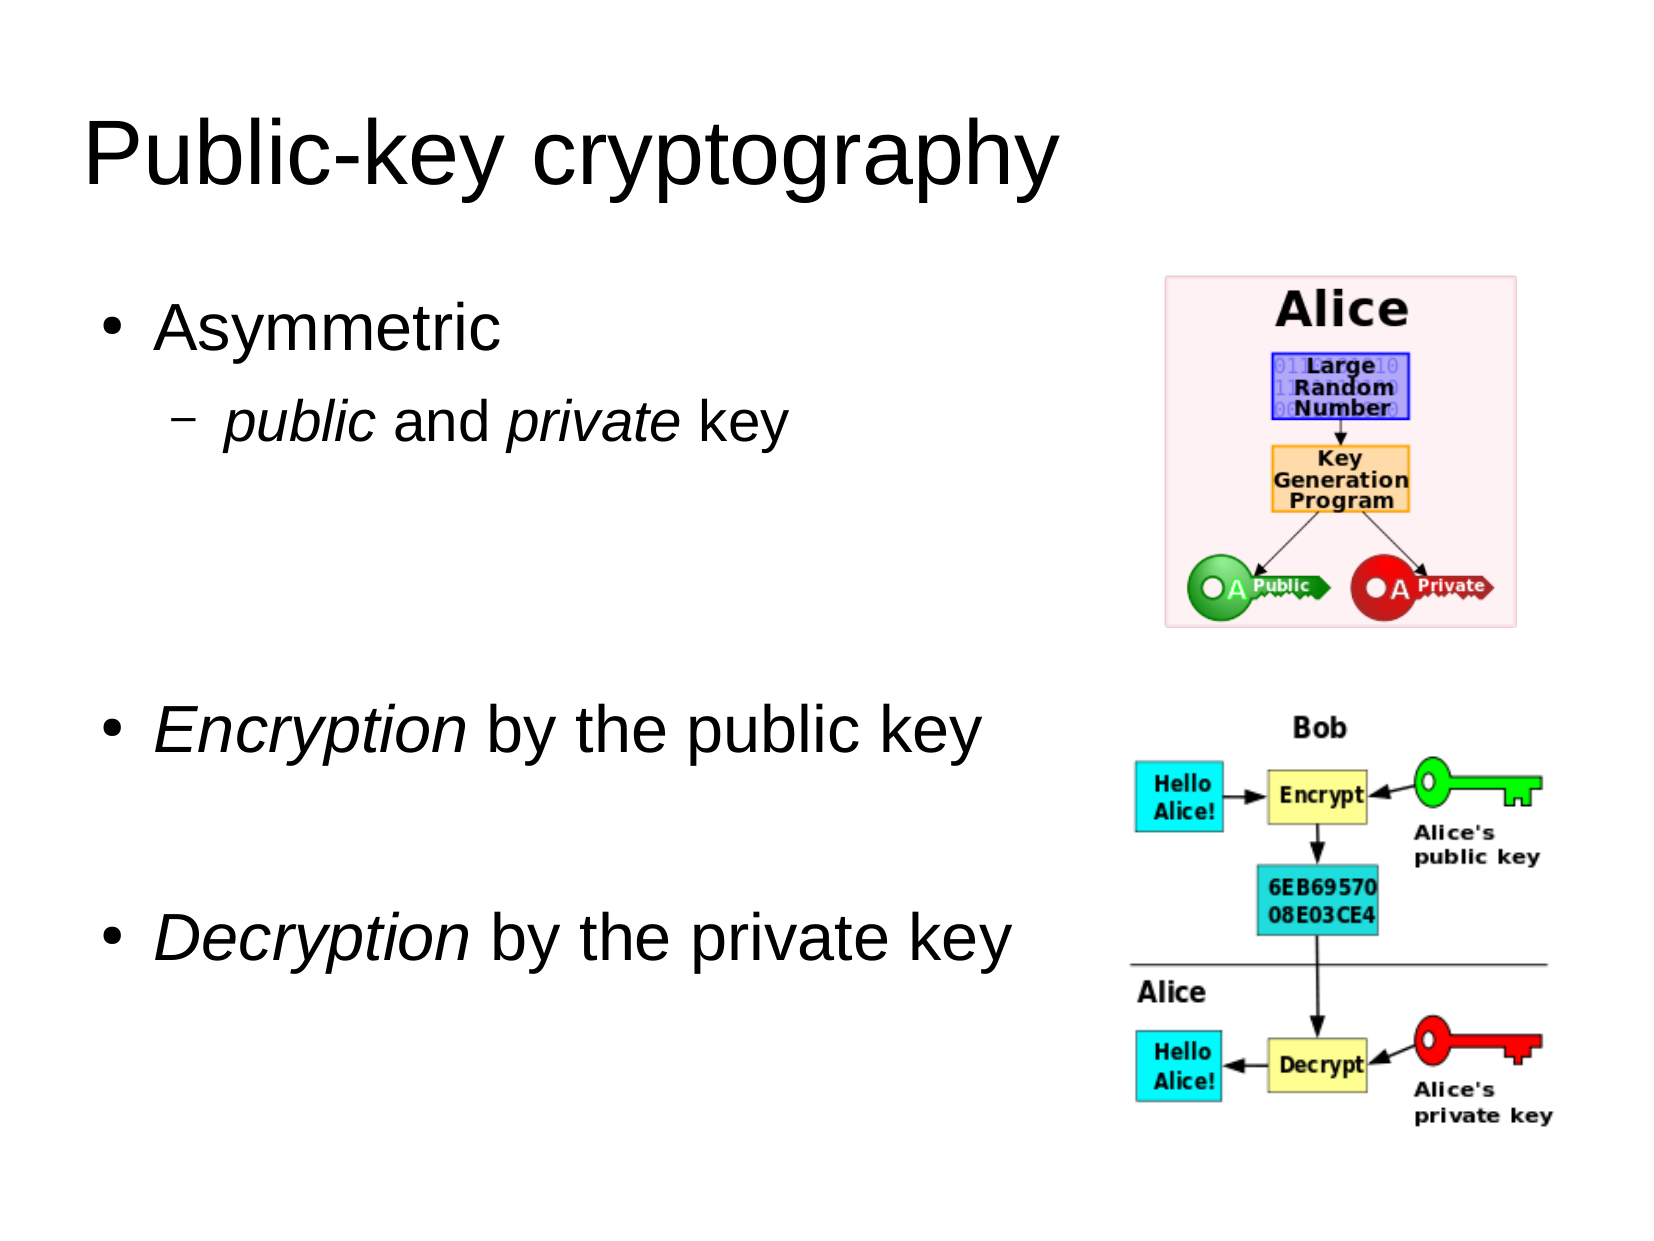

# Public-key cryptography
Asymmetric
public and private key
Encryption by the public key
Decryption by the private key